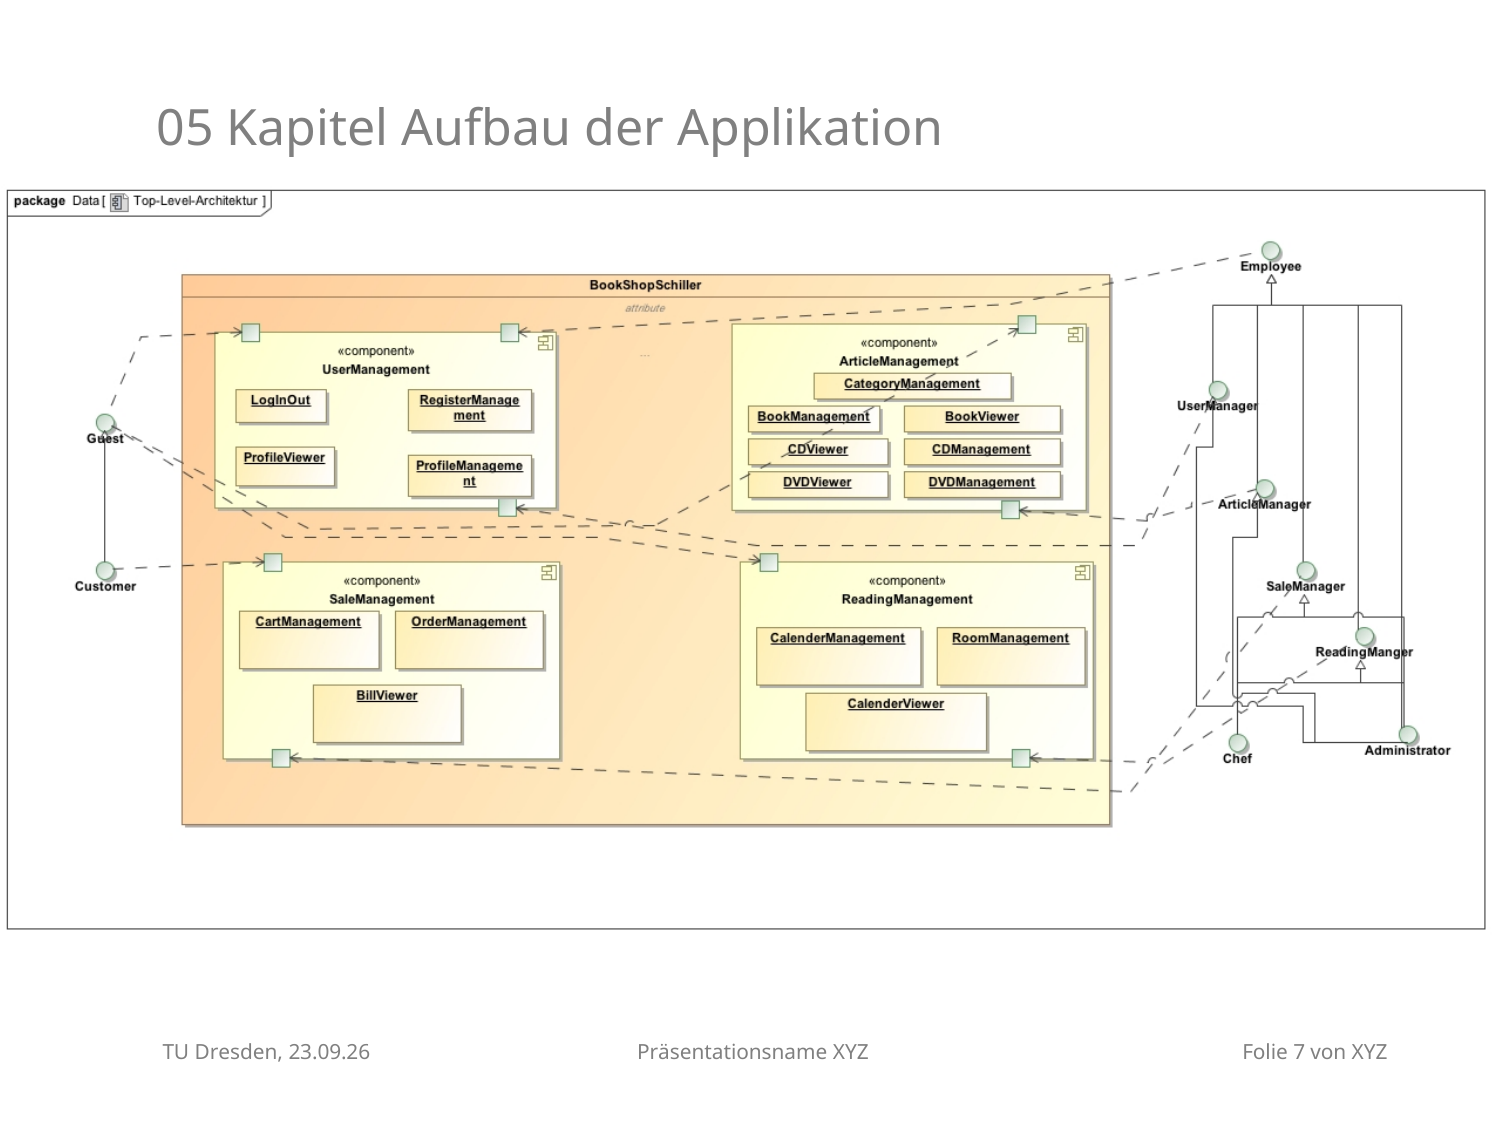

# 05 Kapitel Aufbau der Applikation
...
7